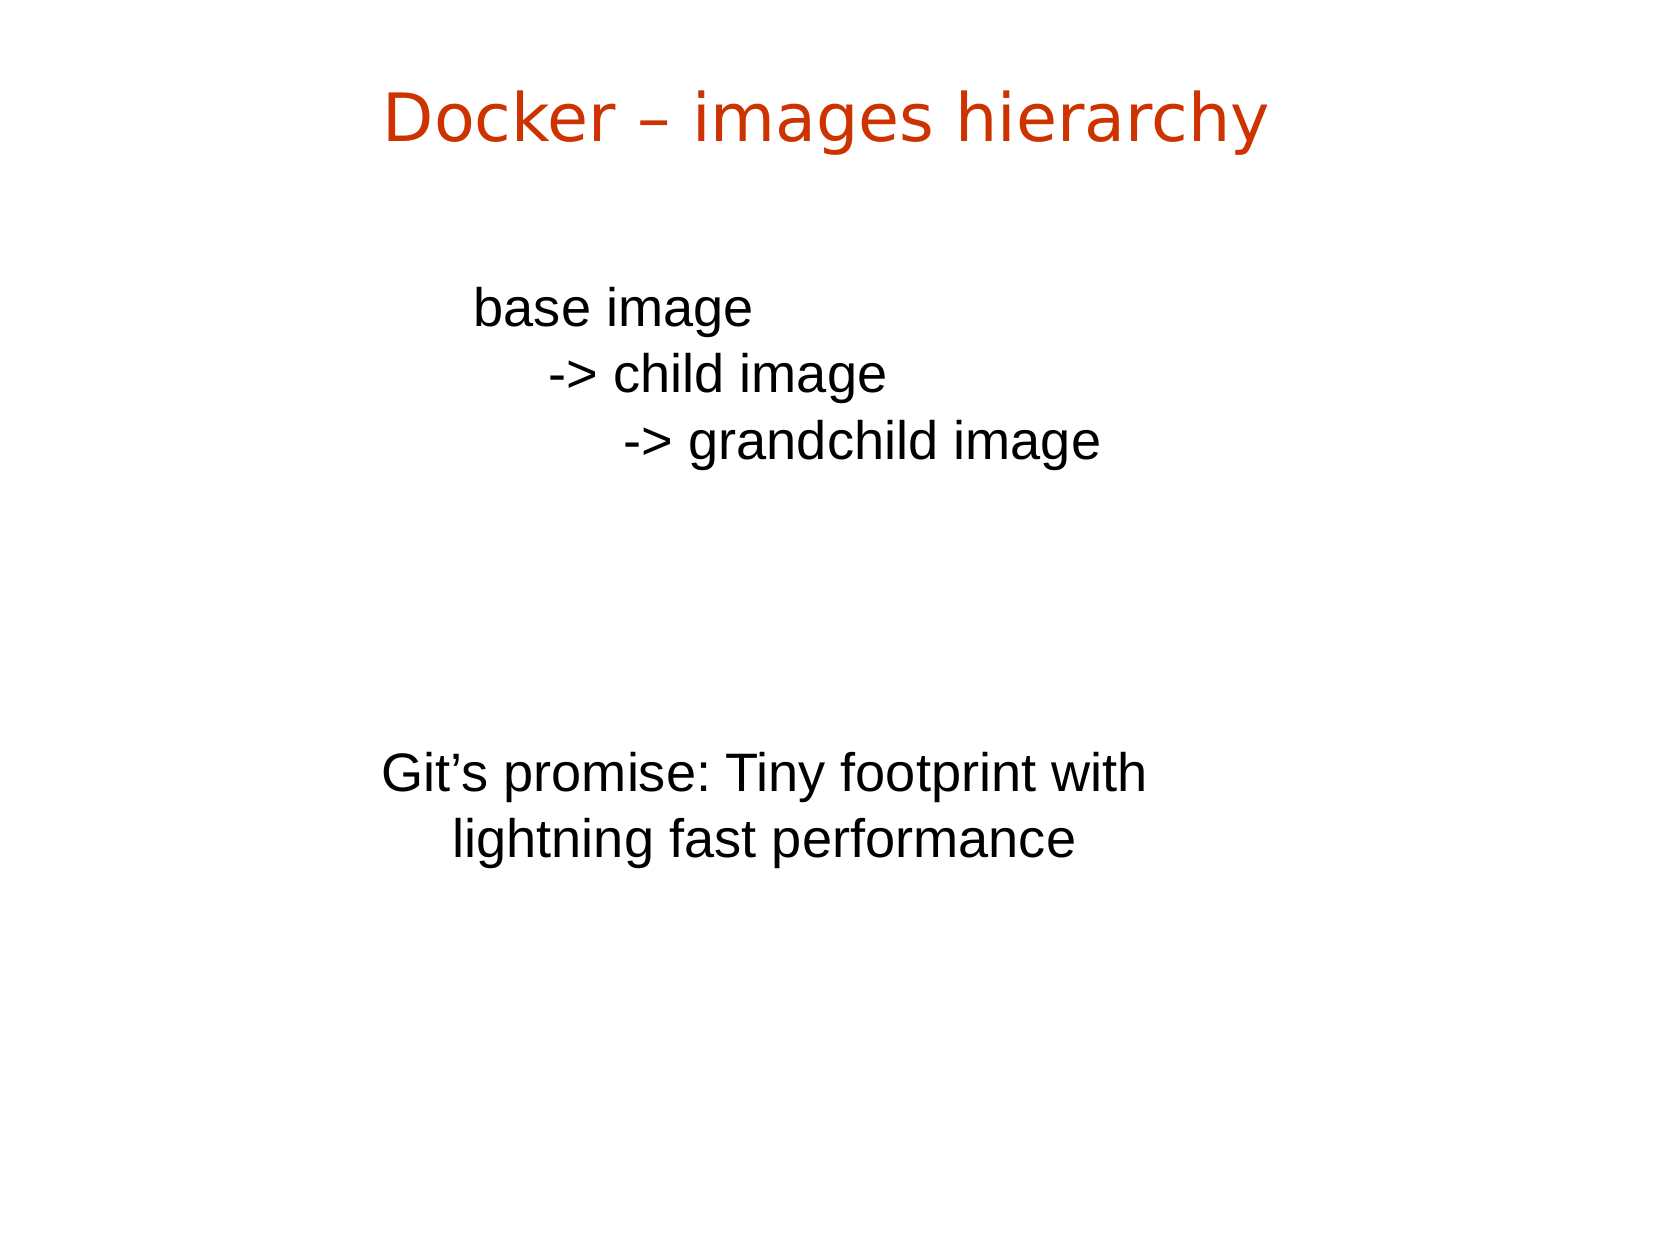

Docker – images hierarchy
base image
	-> child image
		-> grandchild image
Git’s promise: Tiny footprint with
lightning fast performance